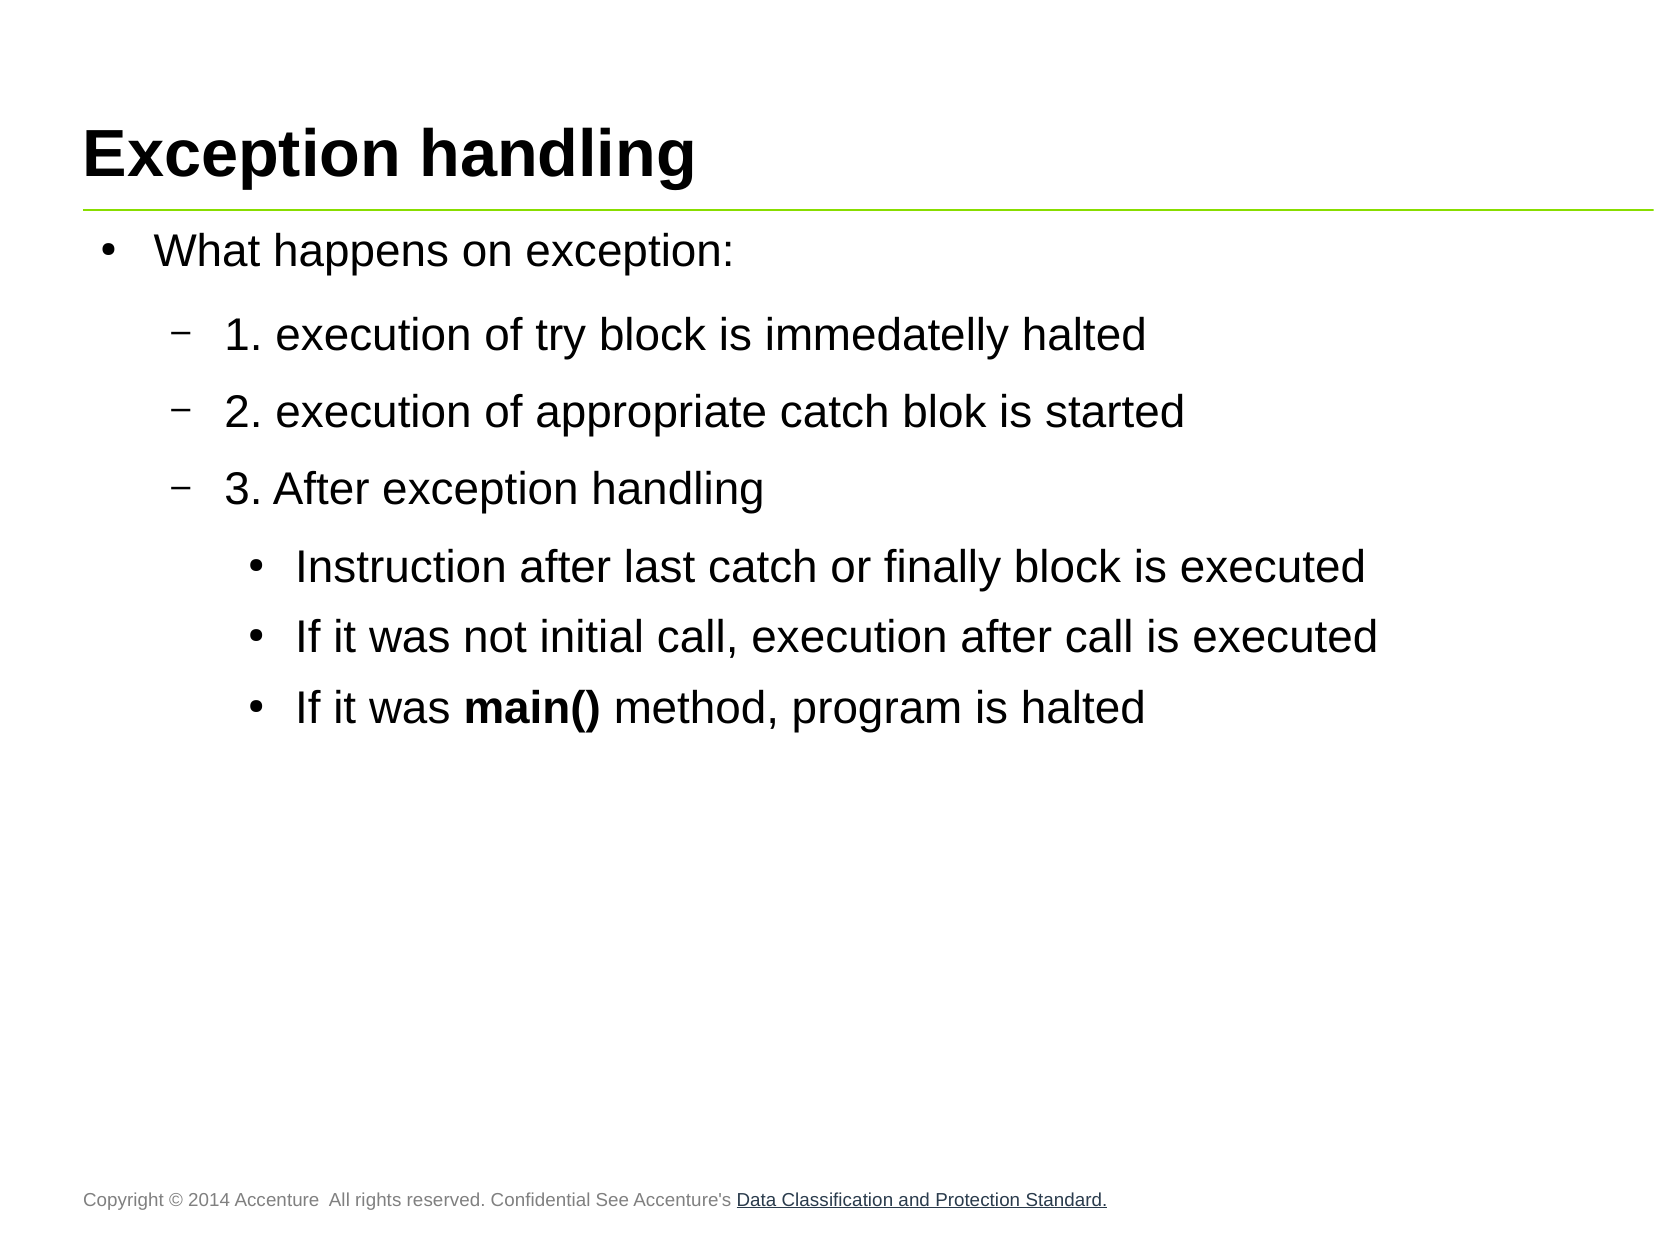

# Exception handling
What happens on exception:
1. execution of try block is immedatelly halted
2. execution of appropriate catch blok is started
3. After exception handling
Instruction after last catch or finally block is executed
If it was not initial call, execution after call is executed
If it was main() method, program is halted